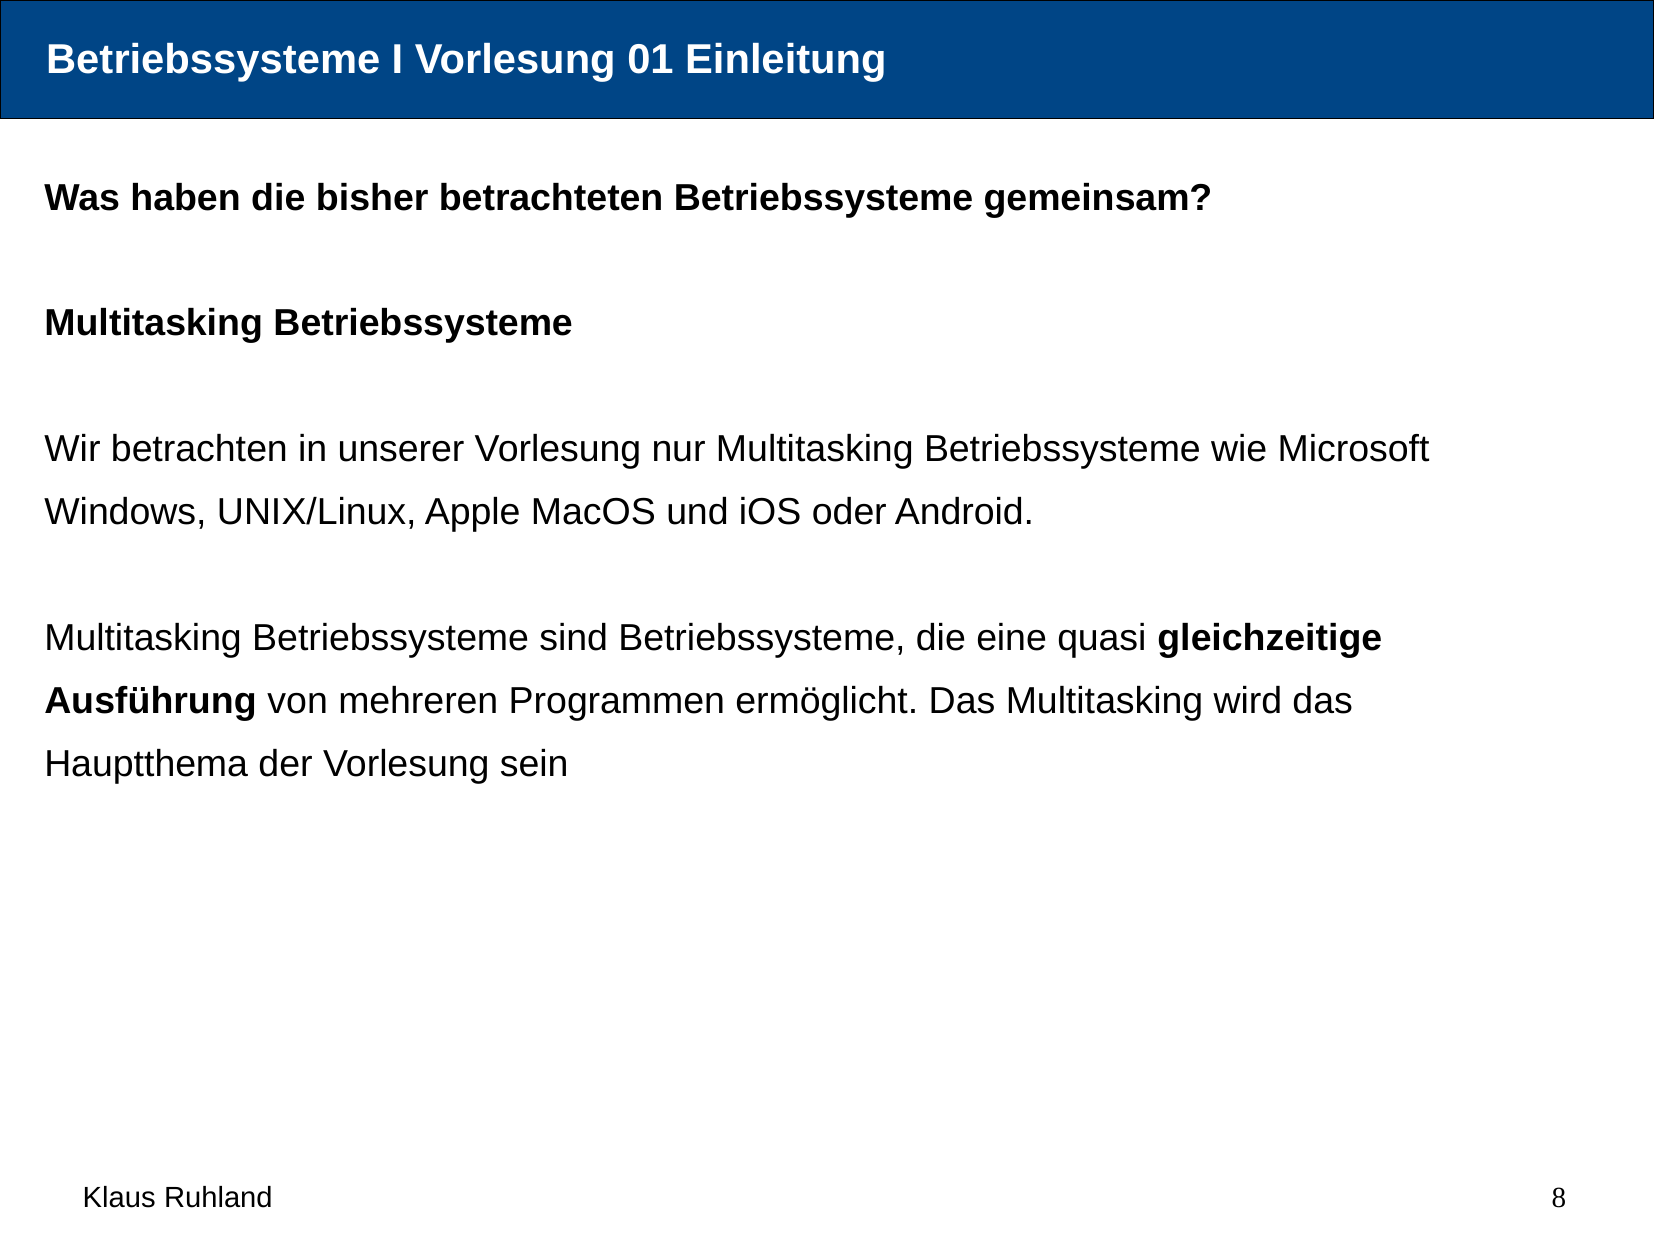

Was haben die bisher betrachteten Betriebssysteme gemeinsam?
Multitasking Betriebssysteme
Wir betrachten in unserer Vorlesung nur Multitasking Betriebssysteme wie Microsoft Windows, UNIX/Linux, Apple MacOS und iOS oder Android.
Multitasking Betriebssysteme sind Betriebssysteme, die eine quasi gleichzeitige Ausführung von mehreren Programmen ermöglicht. Das Multitasking wird das Hauptthema der Vorlesung sein
8